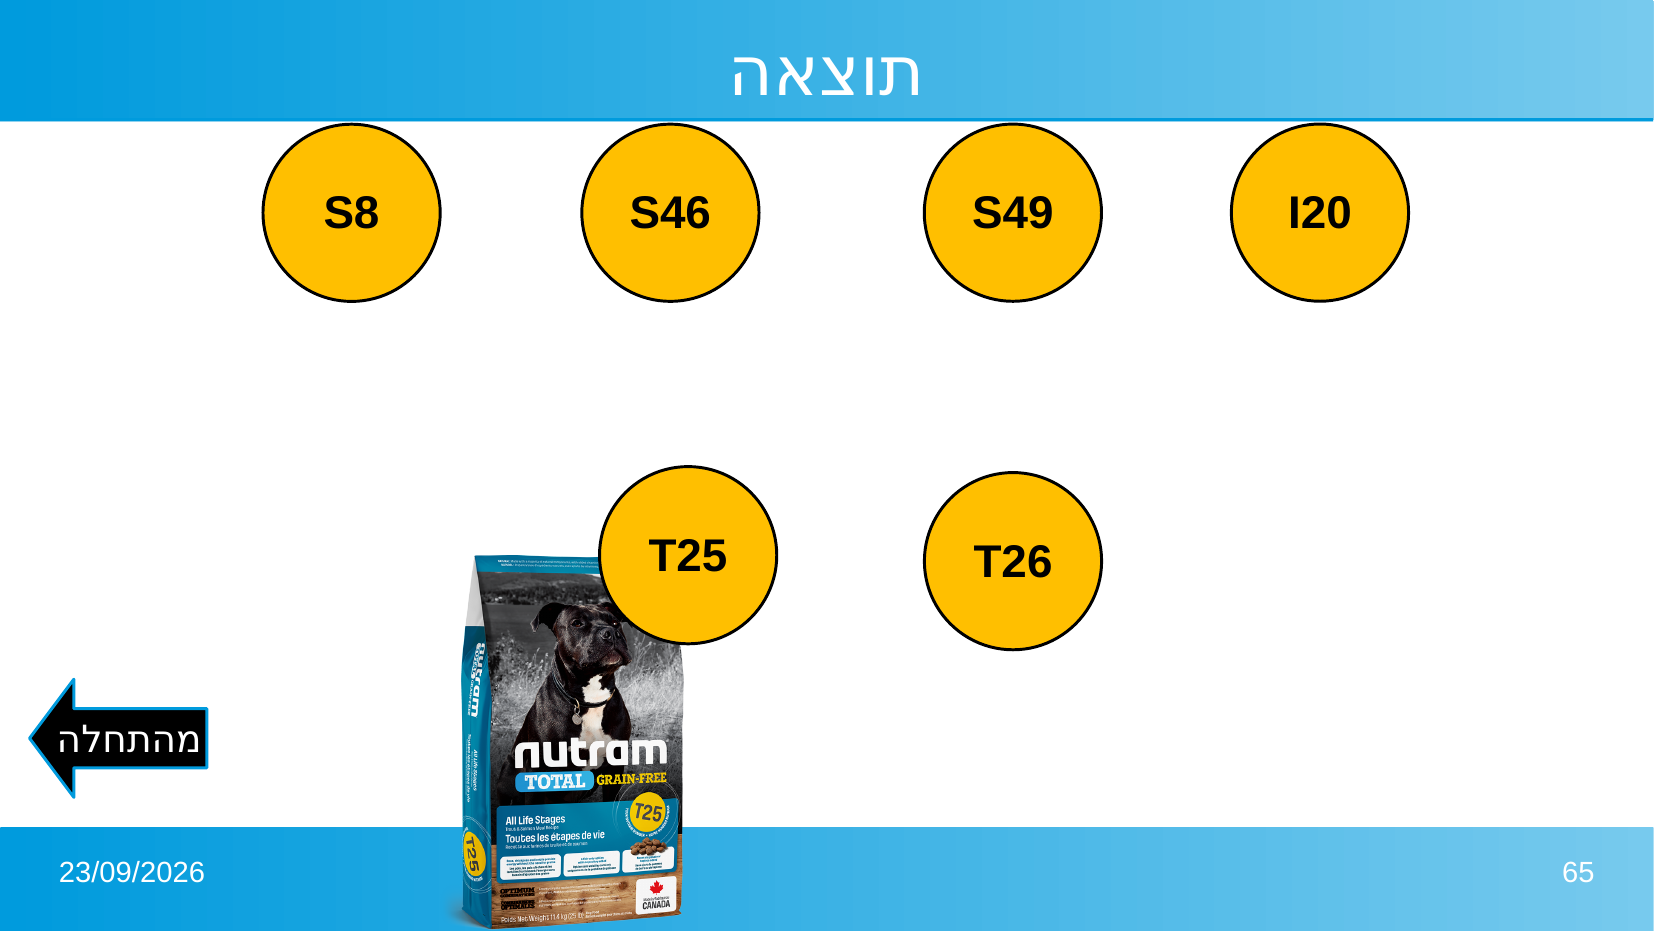

# תוצאה
I20
S49
S46
S8
T25
T26
מהתחלה
65